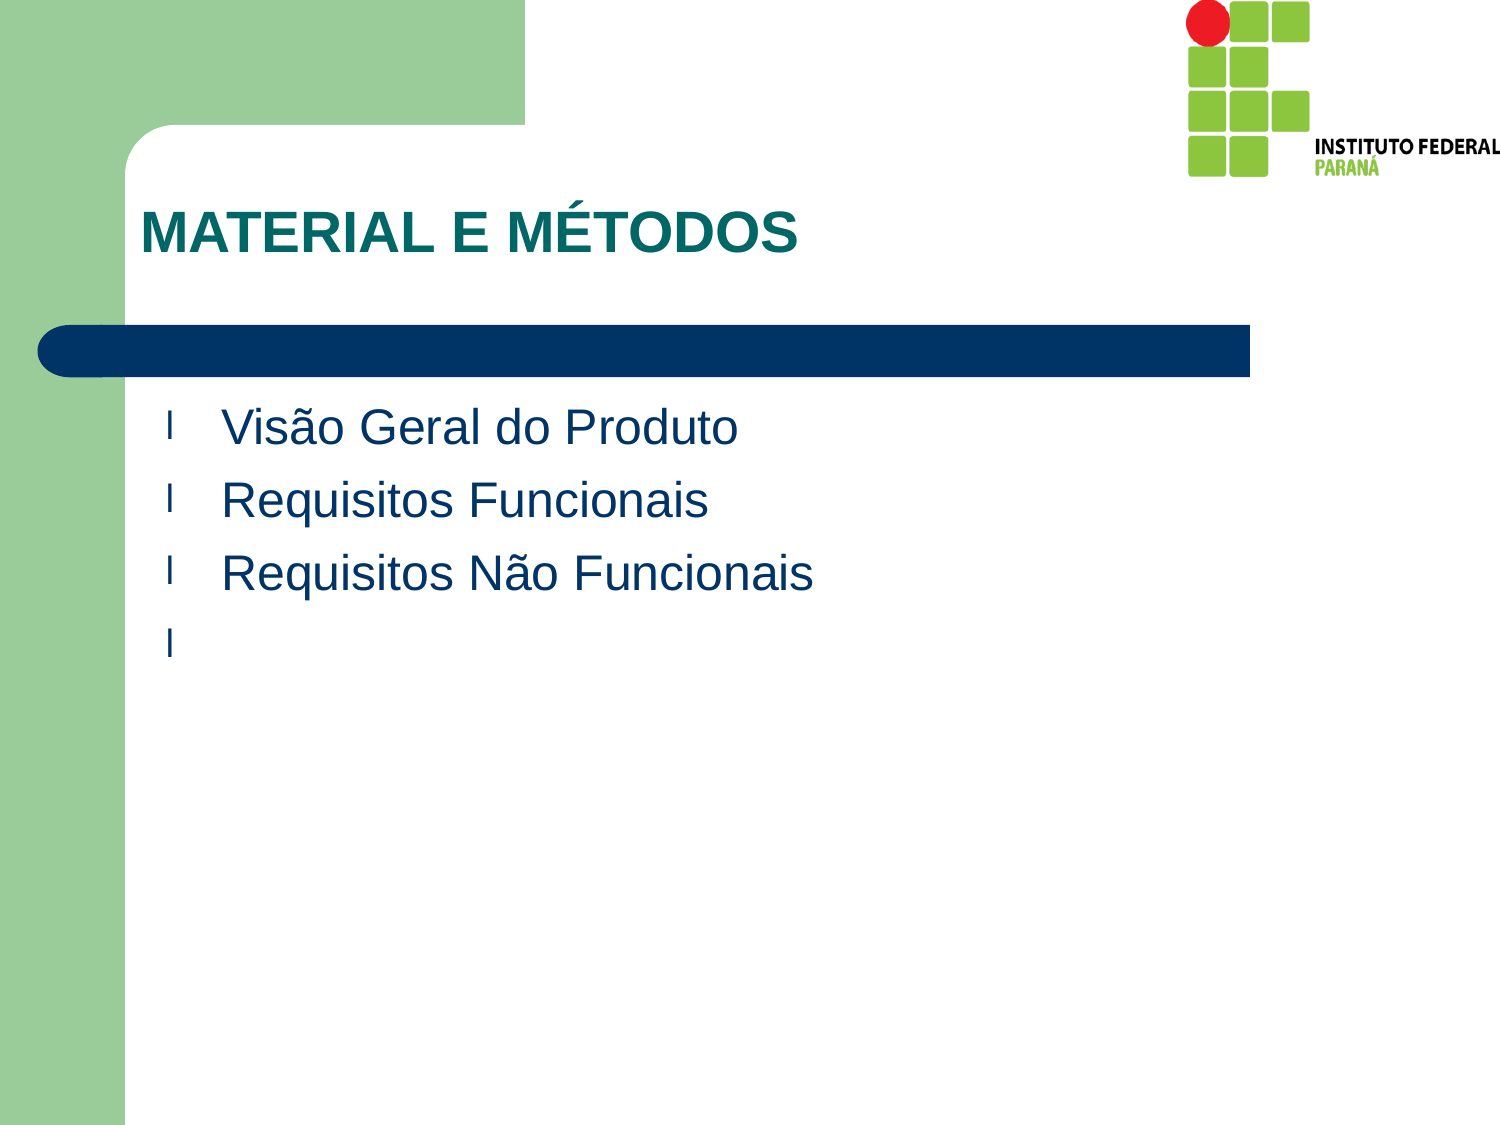

# MATERIAL E MÉTODOS
Visão Geral do Produto
Requisitos Funcionais
Requisitos Não Funcionais